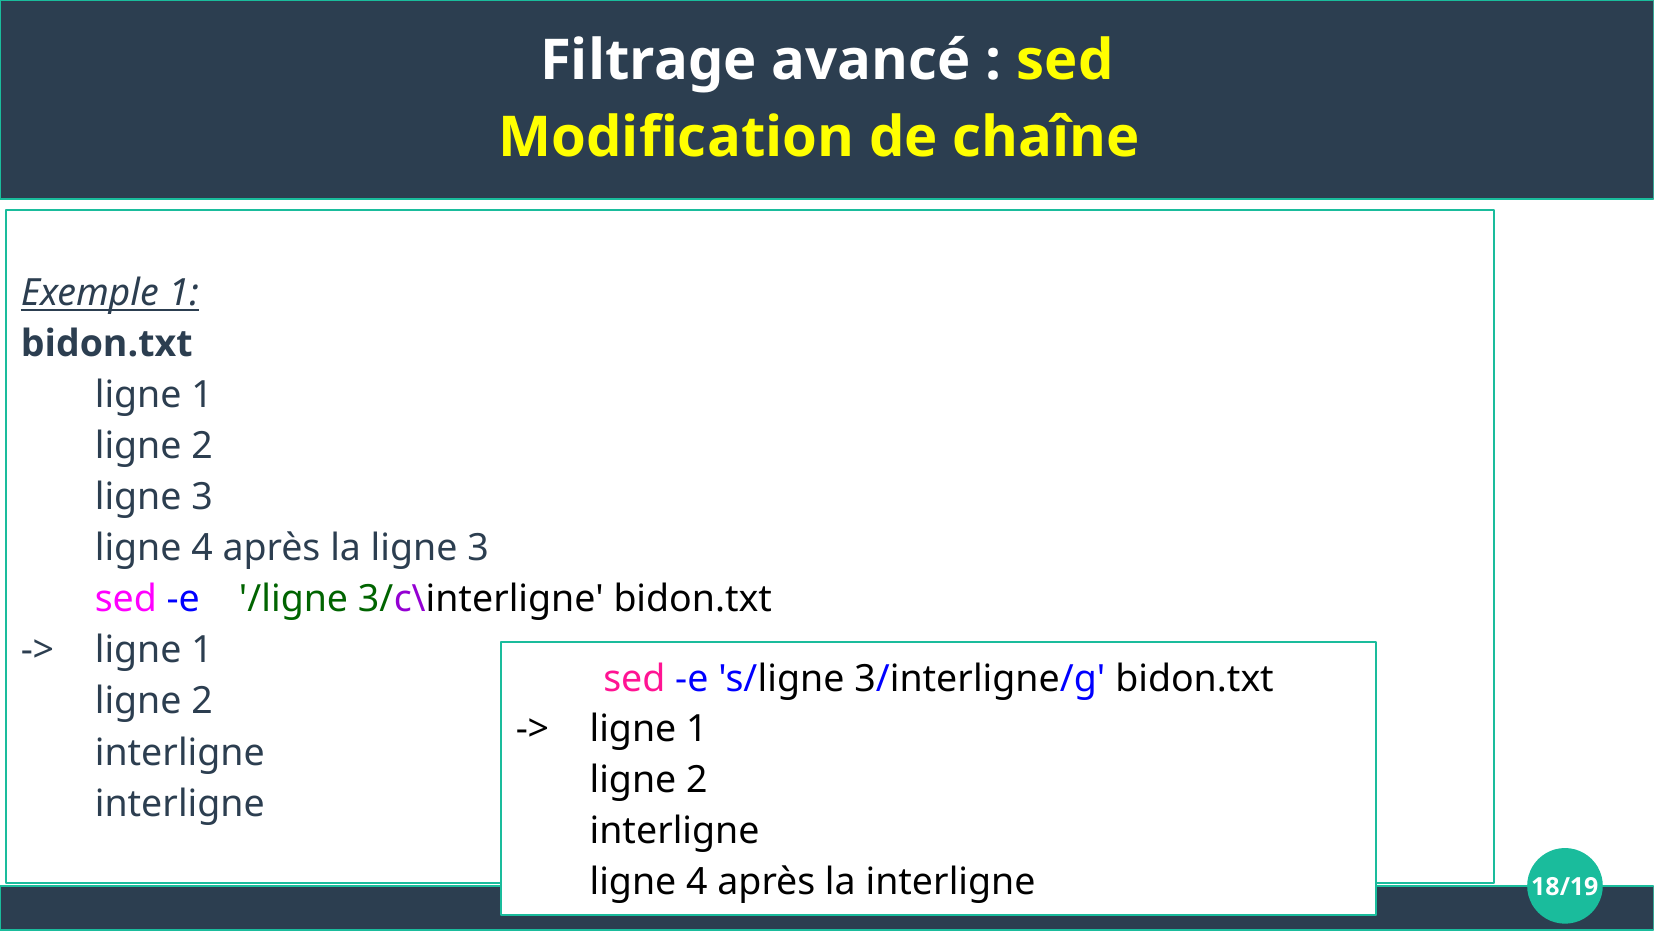

# Filtrage avancé : sed Modification de chaîne
Exemple 1:
bidon.txt
	ligne 1
	ligne 2
	ligne 3
	ligne 4 après la ligne 3
	sed -e '/ligne 3/c\interligne' bidon.txt
->	ligne 1
	ligne 2
	interligne
	interligne
sed -e 's/ligne 3/interligne/g' bidon.txt
->	ligne 1
	ligne 2
	interligne
	ligne 4 après la interligne
18